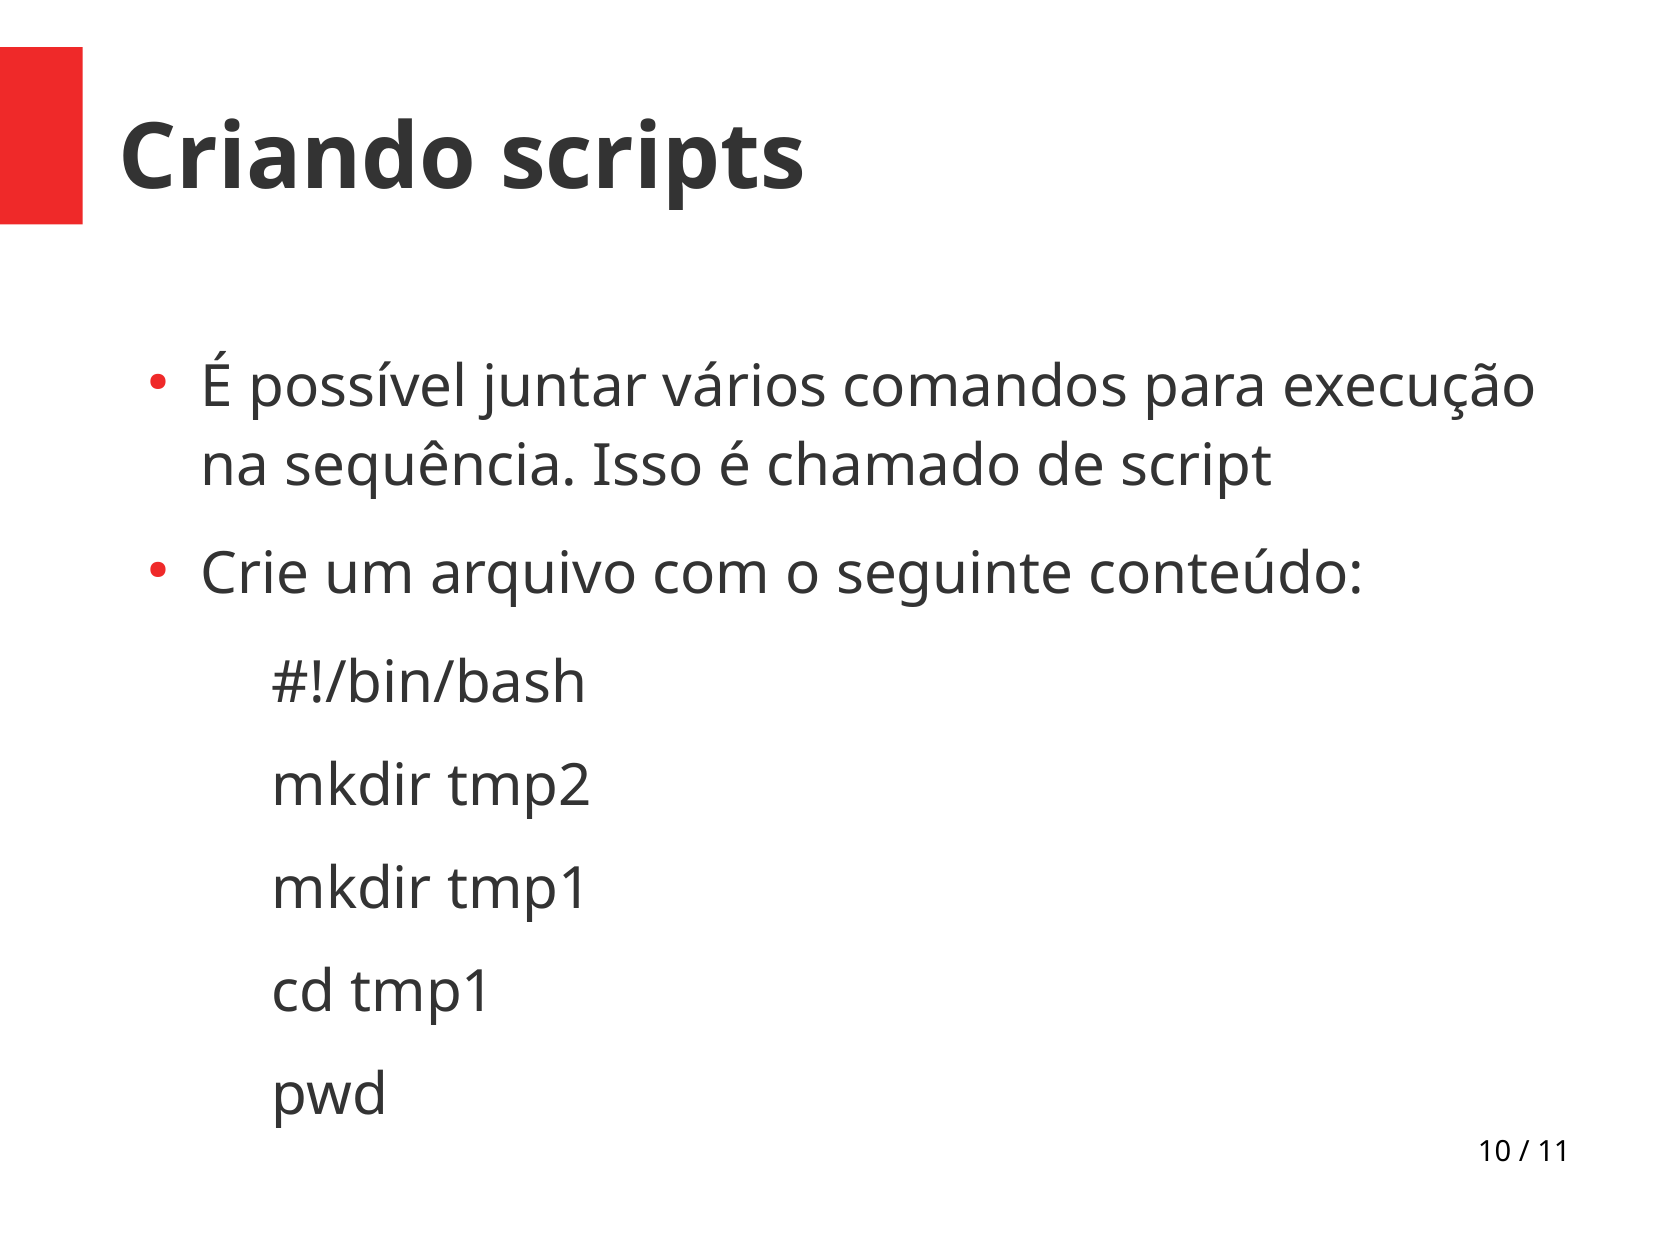

# Criando scripts
É possível juntar vários comandos para execução na sequência. Isso é chamado de script
Crie um arquivo com o seguinte conteúdo:
#!/bin/bash
mkdir tmp2
mkdir tmp1
cd tmp1
pwd
10